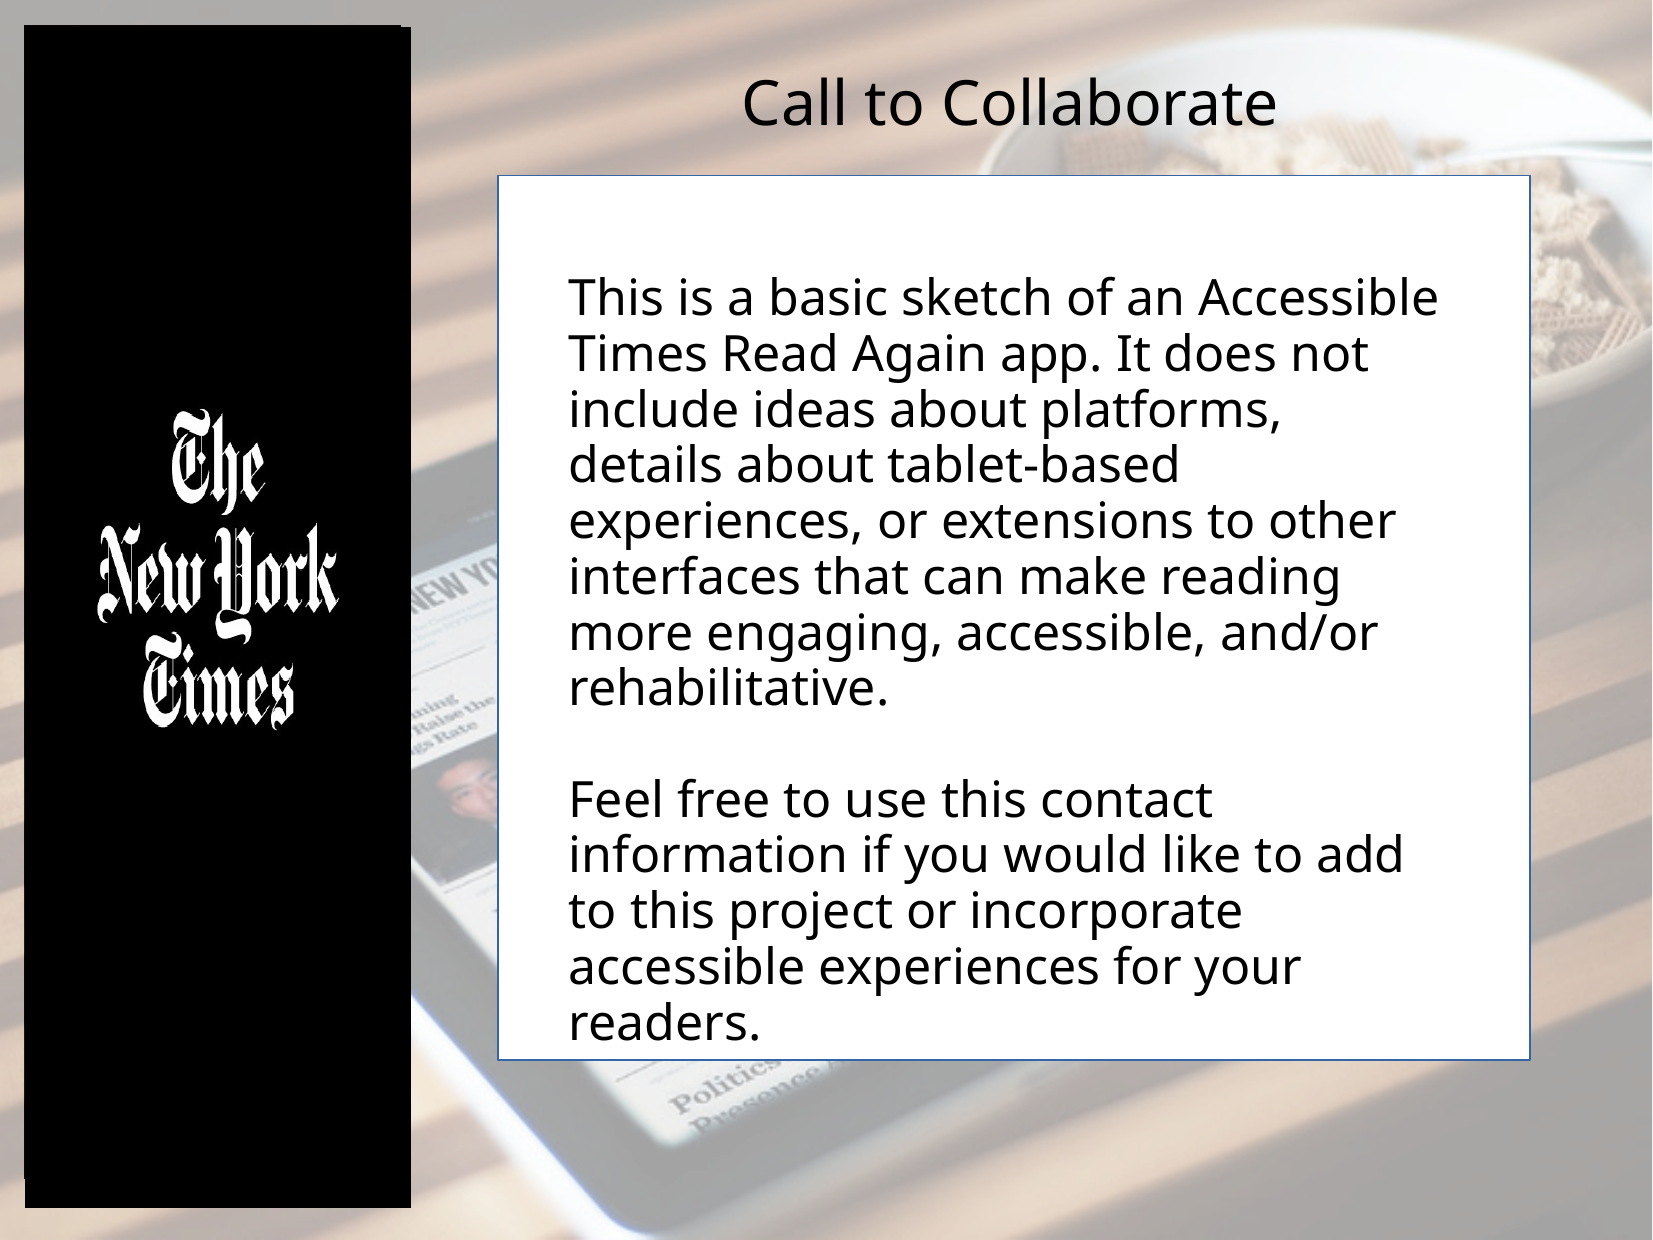

Call to Collaborate
This is a basic sketch of an Accessible Times Read Again app. It does not include ideas about platforms, details about tablet-based experiences, or extensions to other interfaces that can make reading more engaging, accessible, and/or rehabilitative.
Feel free to use this contact information if you would like to add to this project or incorporate accessible experiences for your readers.